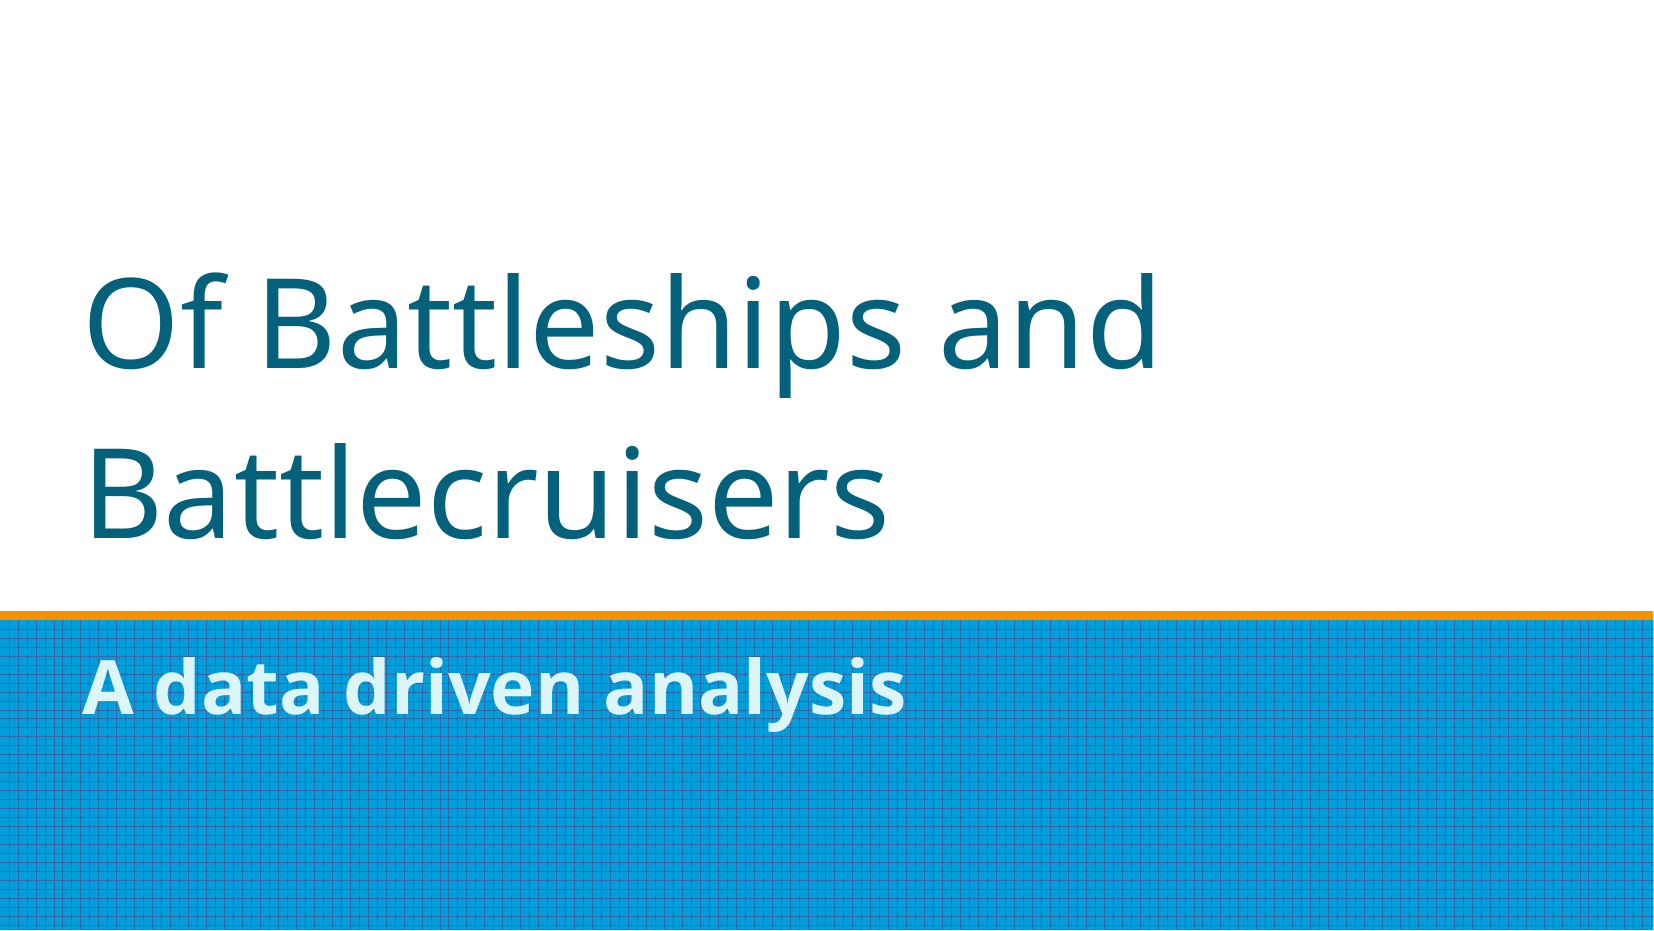

# Of Battleships and Battlecruisers
A data driven analysis